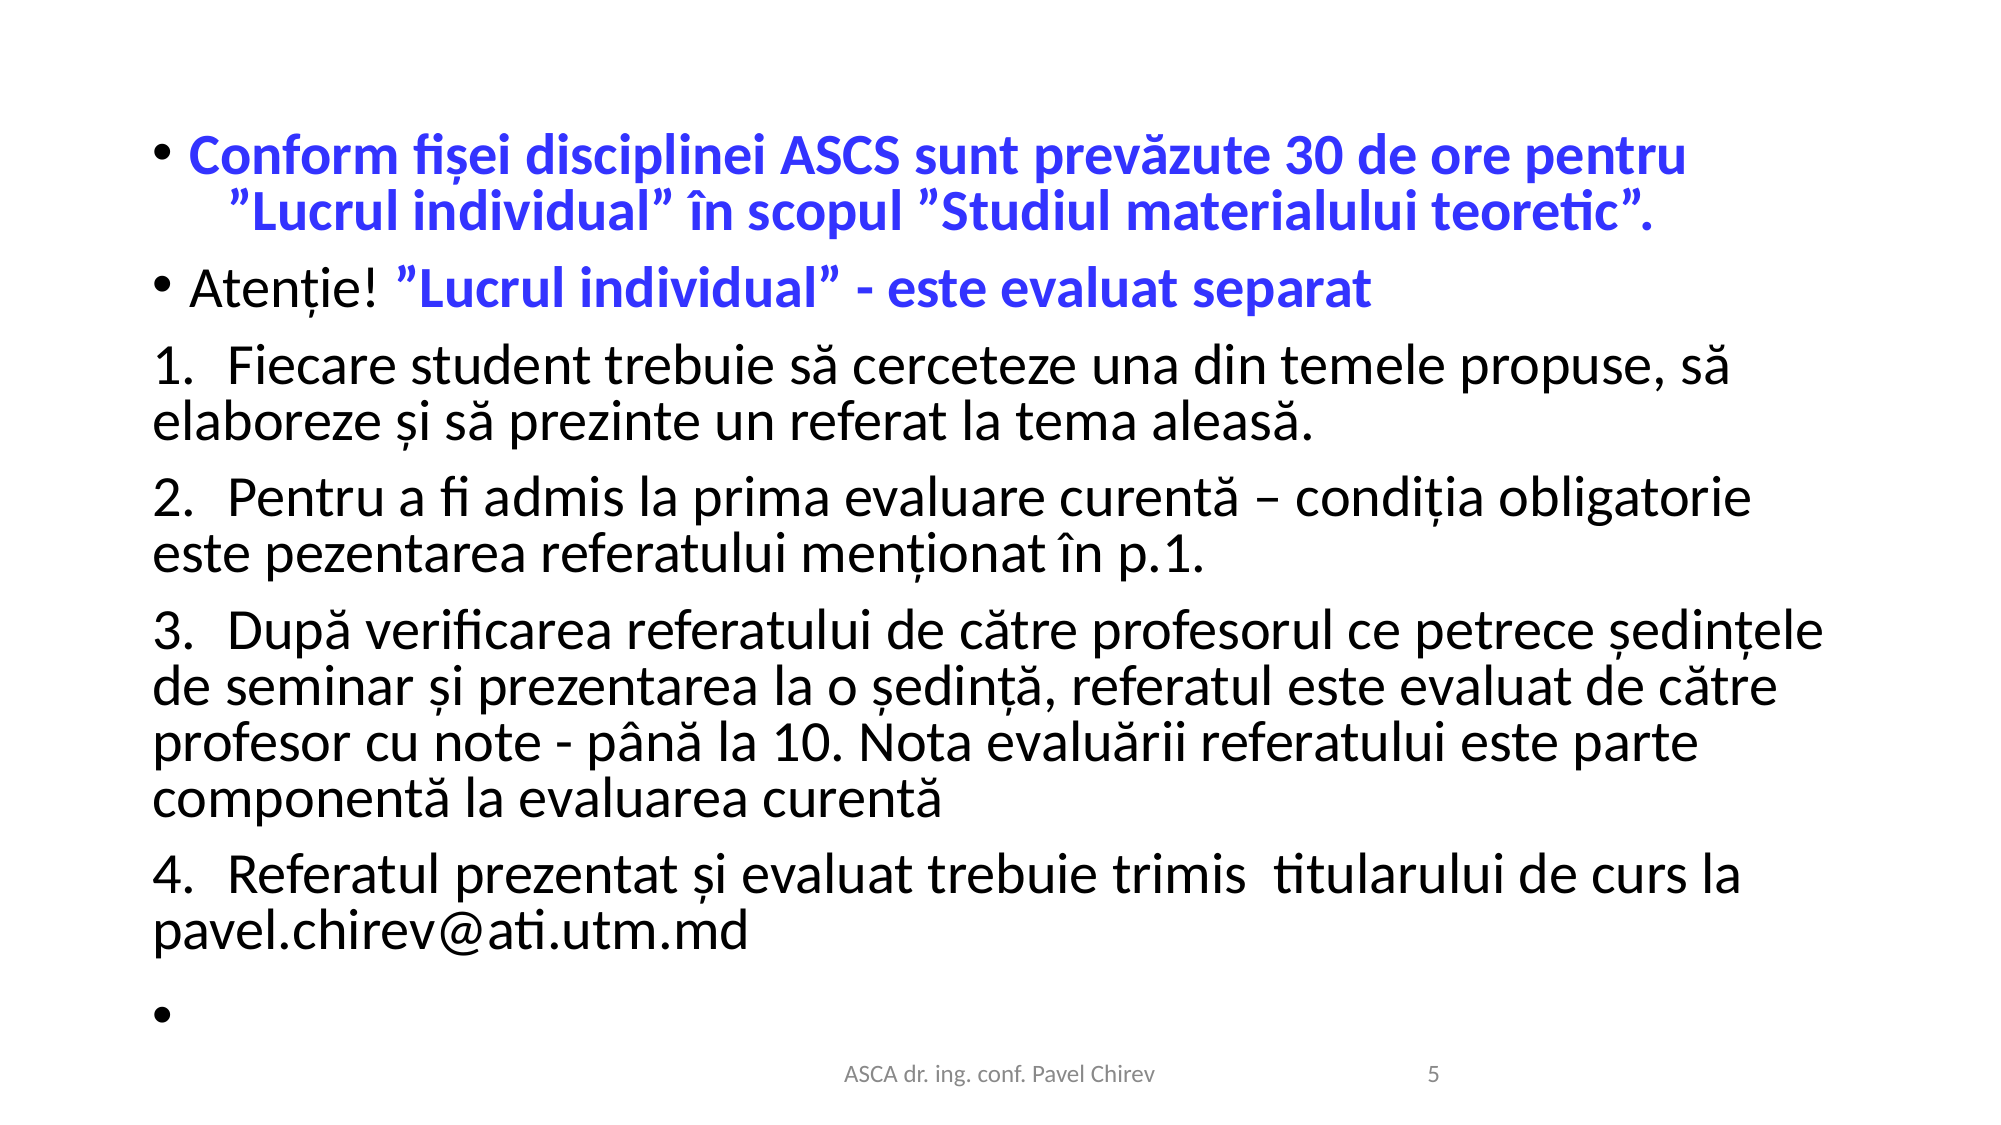

# Conform fișei disciplinei ASCS sunt prevăzute 30 de ore pentru ”Lucrul individual” în scopul ”Studiul materialului teoretic”.
Atenție! ”Lucrul individual” - este evaluat separat
1.	Fiecare student trebuie să cerceteze una din temele propuse, să elaboreze și să prezinte un referat la tema aleasă.
2.	Pentru a fi admis la prima evaluare curentă – condiția obligatorie este pezentarea referatului menționat în p.1.
3.	După verificarea referatului de către profesorul ce petrece ședințele de seminar și prezentarea la o ședință, referatul este evaluat de către profesor cu note - până la 10. Nota evaluării referatului este parte componentă la evaluarea curentă
4.	Referatul prezentat și evaluat trebuie trimis titularului de curs la pavel.chirev@ati.utm.md
ASCA dr. ing. conf. Pavel Chirev
5